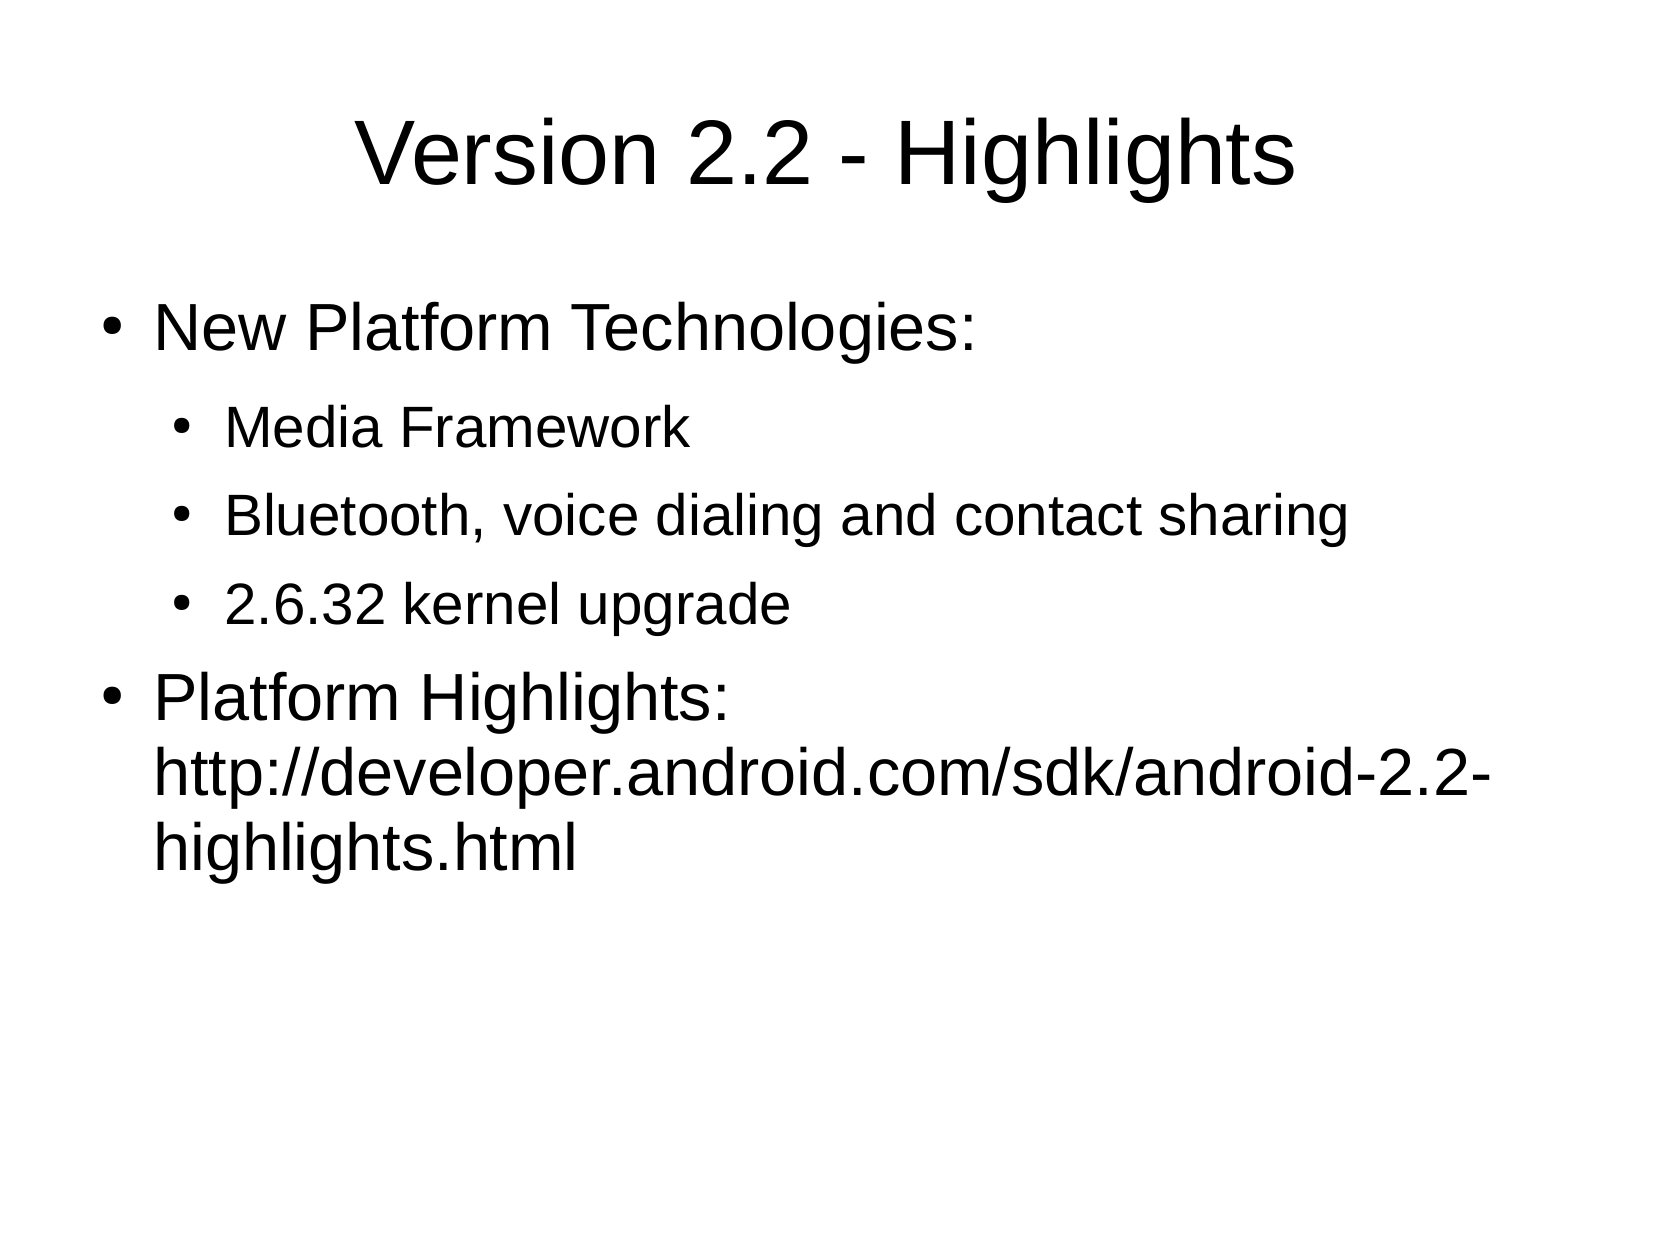

# Version 2.2 - Highlights
New Platform Technologies:
Media Framework
Bluetooth, voice dialing and contact sharing
2.6.32 kernel upgrade
Platform Highlights: http://developer.android.com/sdk/android-2.2-highlights.html